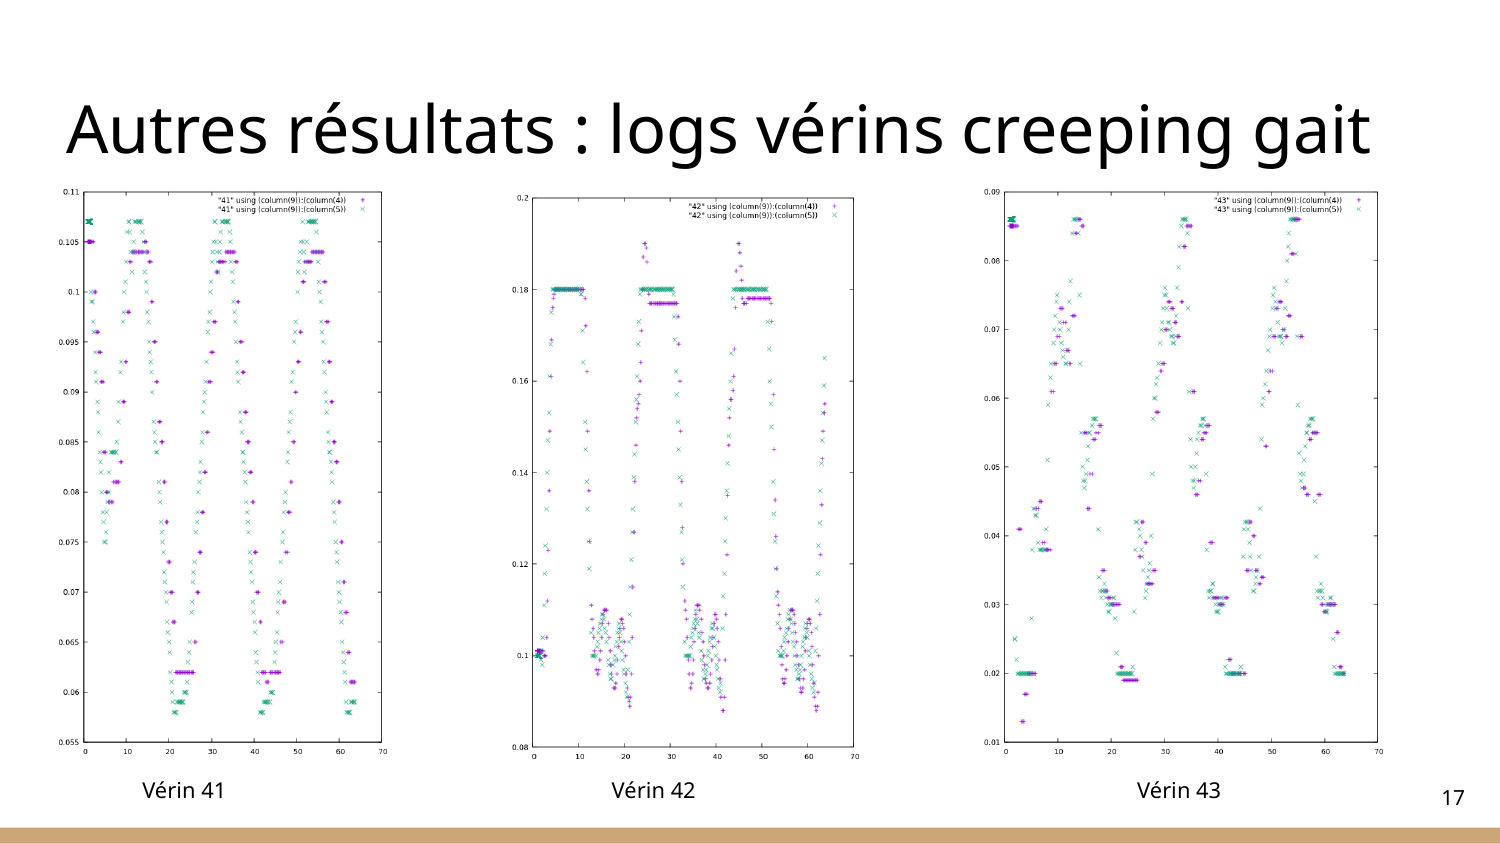

# Autres résultats : logs vérins creeping gait
Vérin 41
Vérin 42
Vérin 43